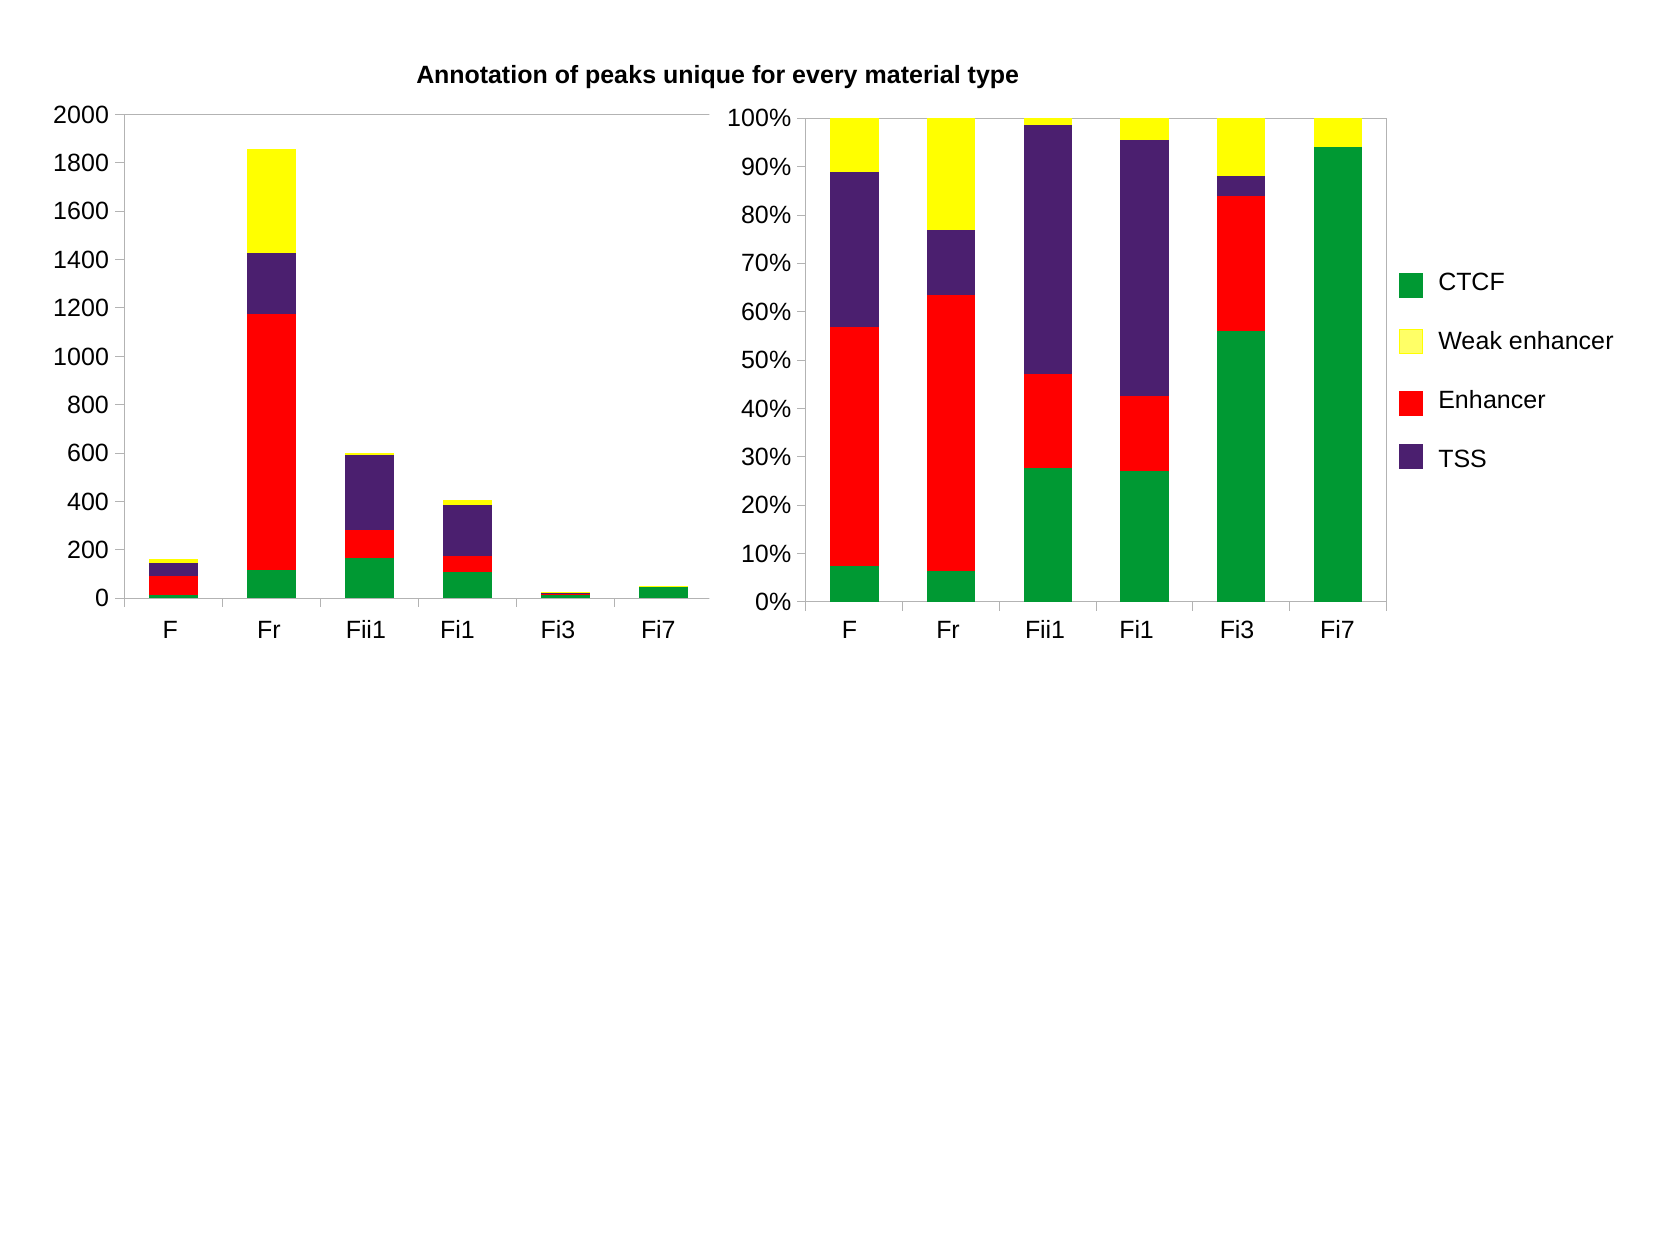

Annotation of peaks unique for every material type
### Chart
| Category | CTCF | Enhancers | TSS | Weak enhancers |
|---|---|---|---|---|
| fresh | 12.0 | 80.0 | 52.0 | 18.0 |
| frozen | 117.0 | 1060.0 | 251.0 | 429.0 |
| fixed1io | 165.0 | 117.0 | 308.0 | 8.0 |
| fixed1id | 109.0 | 63.0 | 214.0 | 18.0 |
| fixed3d | 14.0 | 7.0 | 1.0 | 3.0 |
| fixed7d | 48.0 | 0.0 | 0.0 | 3.0 |
### Chart
| Category | CTCF | Enhancers | TSS | Weak enhancers |
|---|---|---|---|---|
| fresh | 12.0 | 80.0 | 52.0 | 18.0 |
| frozen | 117.0 | 1060.0 | 251.0 | 429.0 |
| fixed1io | 165.0 | 117.0 | 308.0 | 8.0 |
| fixed1id | 109.0 | 63.0 | 214.0 | 18.0 |
| fixed3d | 14.0 | 7.0 | 1.0 | 3.0 |
| fixed7d | 48.0 | 0.0 | 0.0 | 3.0 |CTCF
Weak enhancer
Enhancer
TSS
F
Fr
Fi1
F
Fr
Fi1
Fii1
Fii1
Fi3
Fi3
Fi7
Fi7
Figure 3, c.